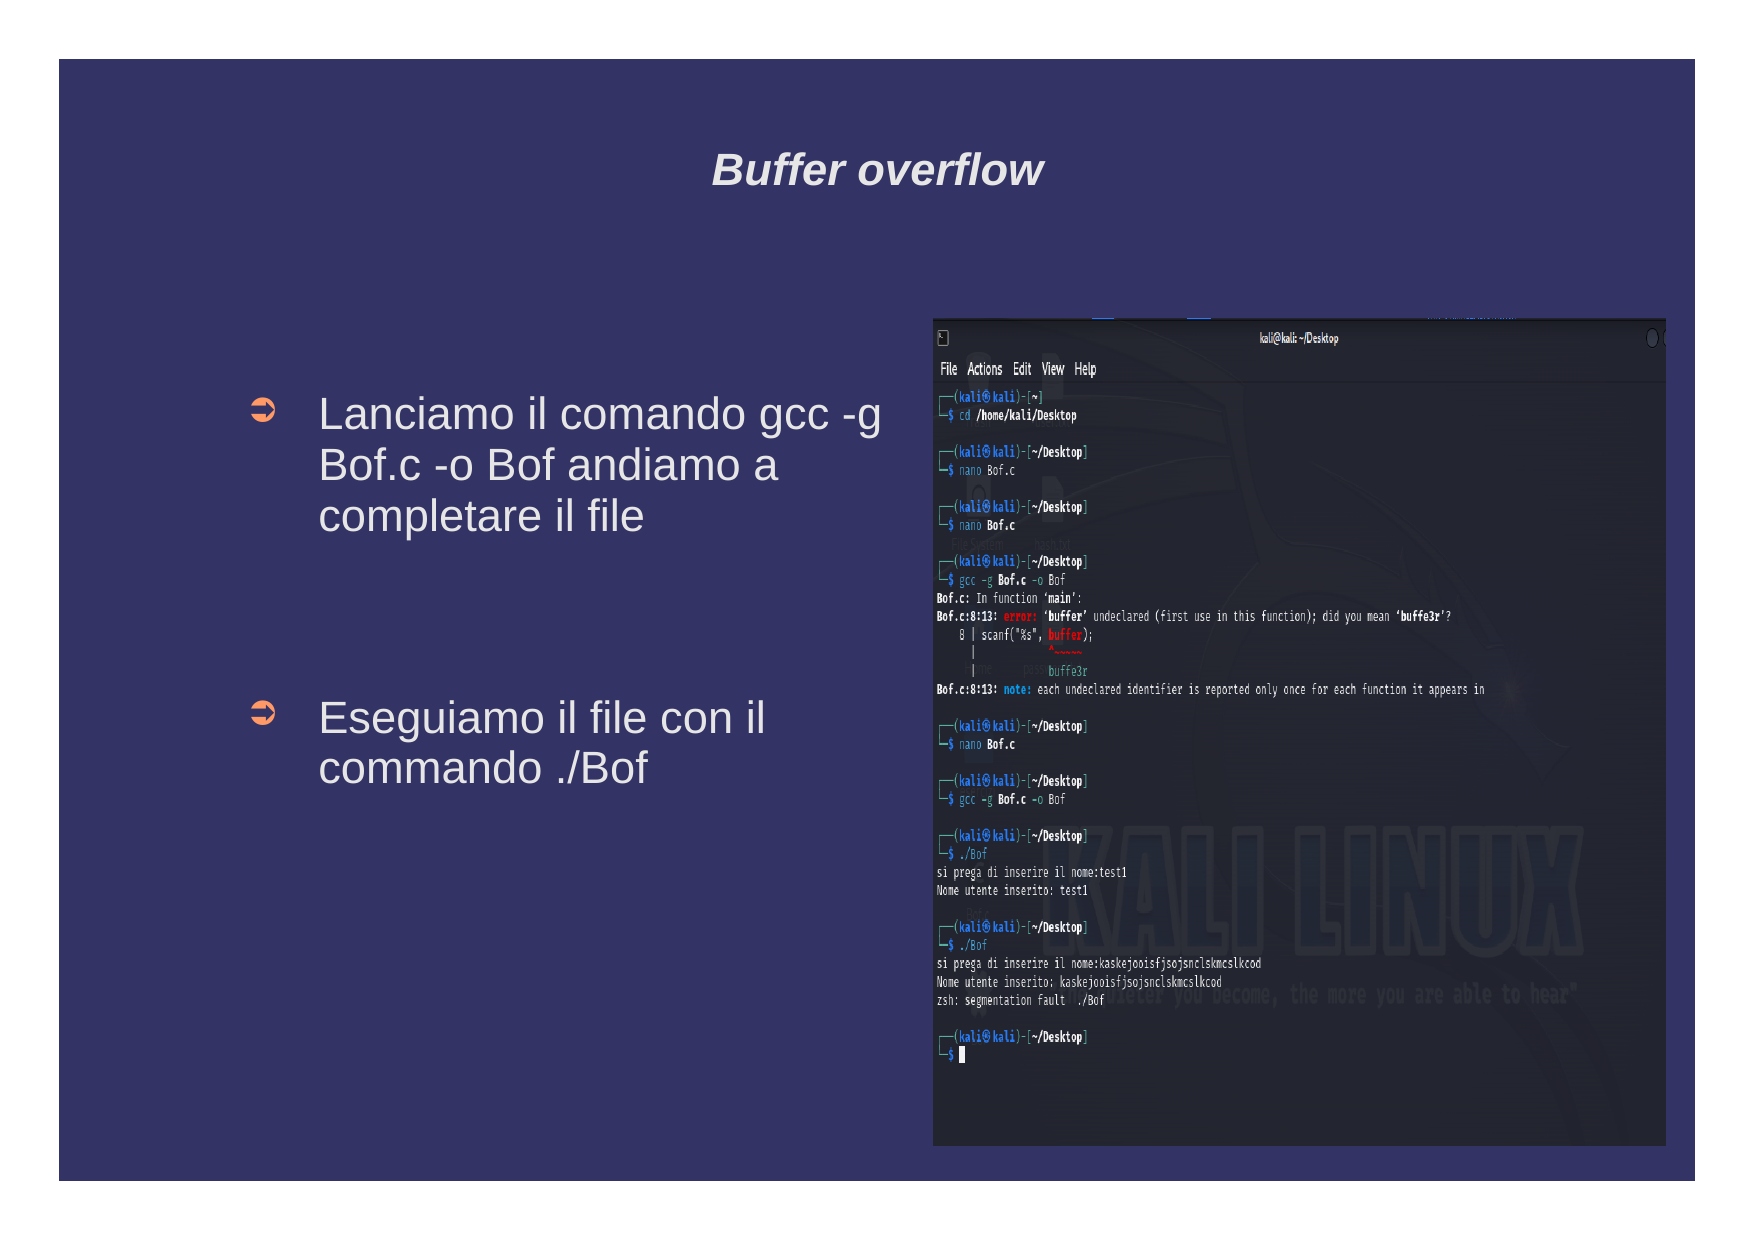

# Buffer overflow
Lanciamo il comando gcc -g Bof.c -o Bof andiamo a completare il file
Eseguiamo il file con il commando ./Bof